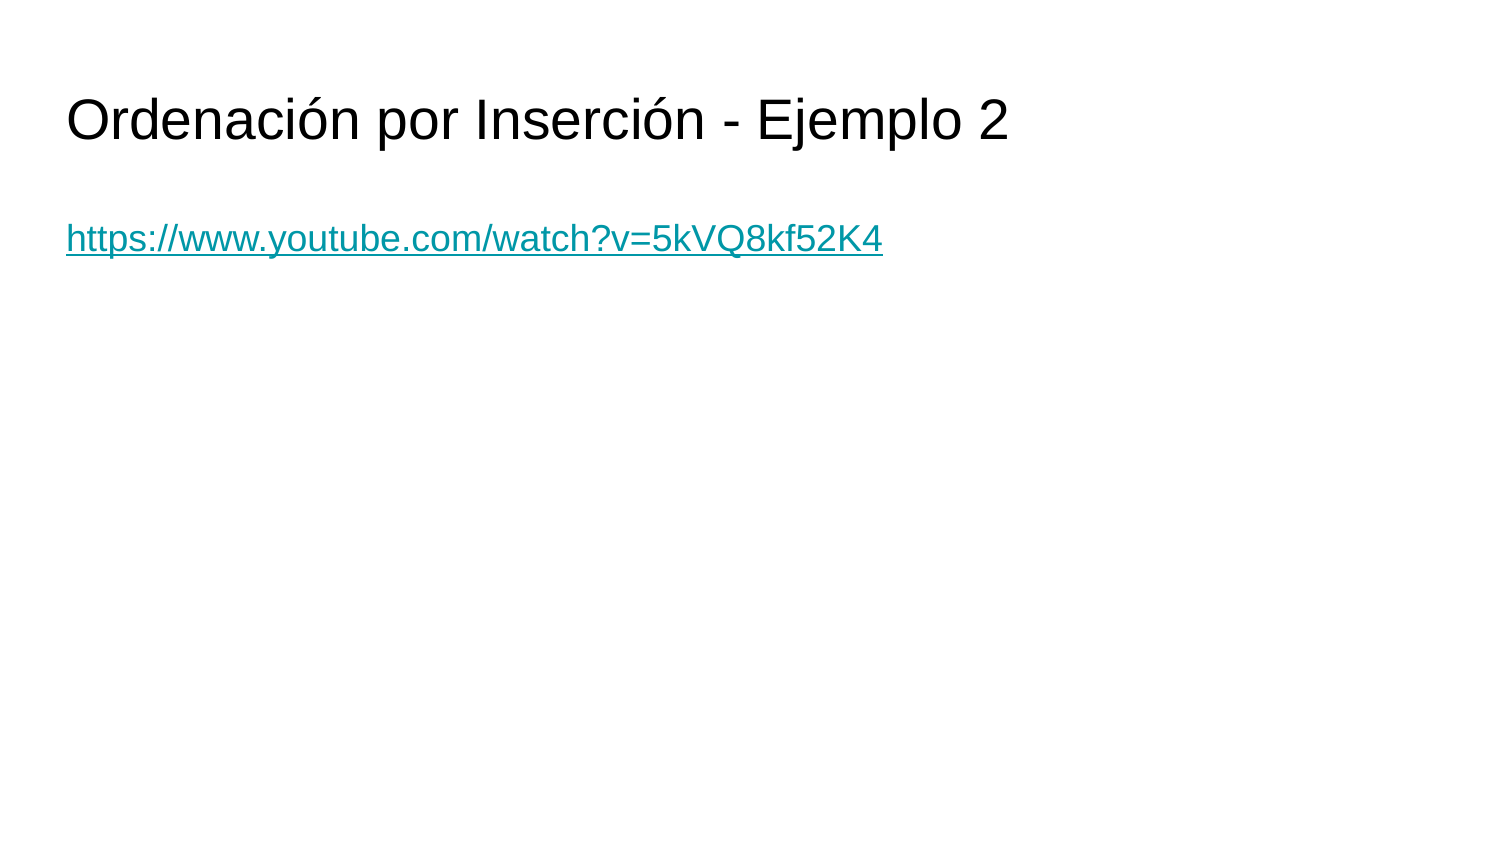

# Ordenación por Inserción - Ejemplo 2
https://www.youtube.com/watch?v=5kVQ8kf52K4